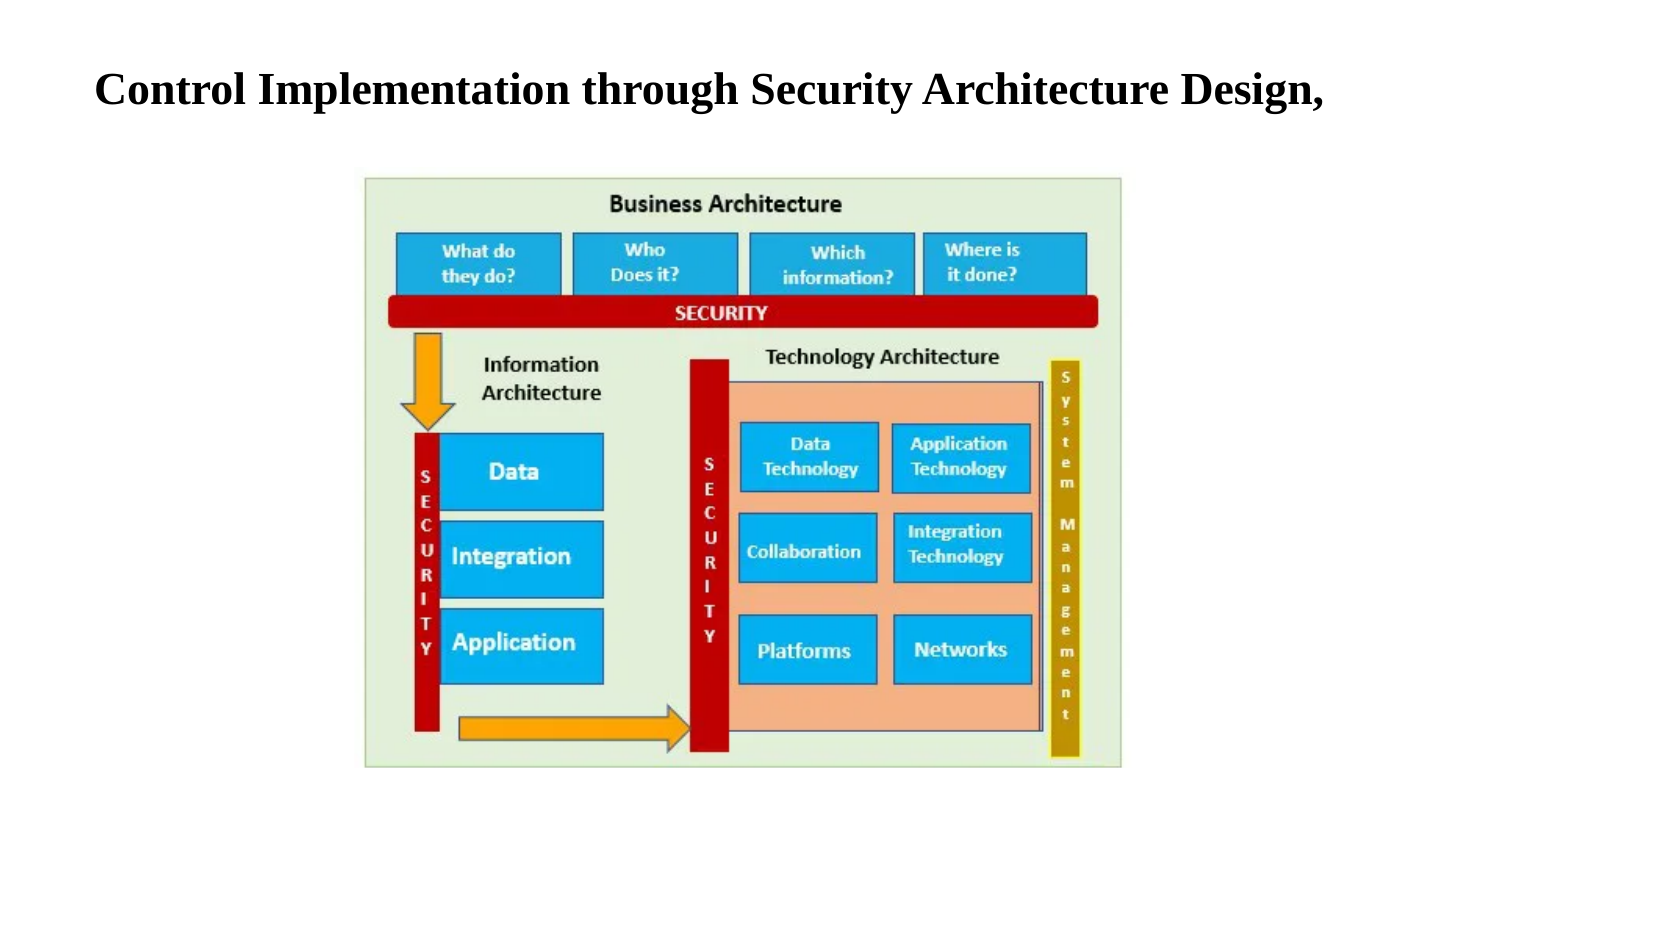

# Control Implementation through Security Architecture Design,